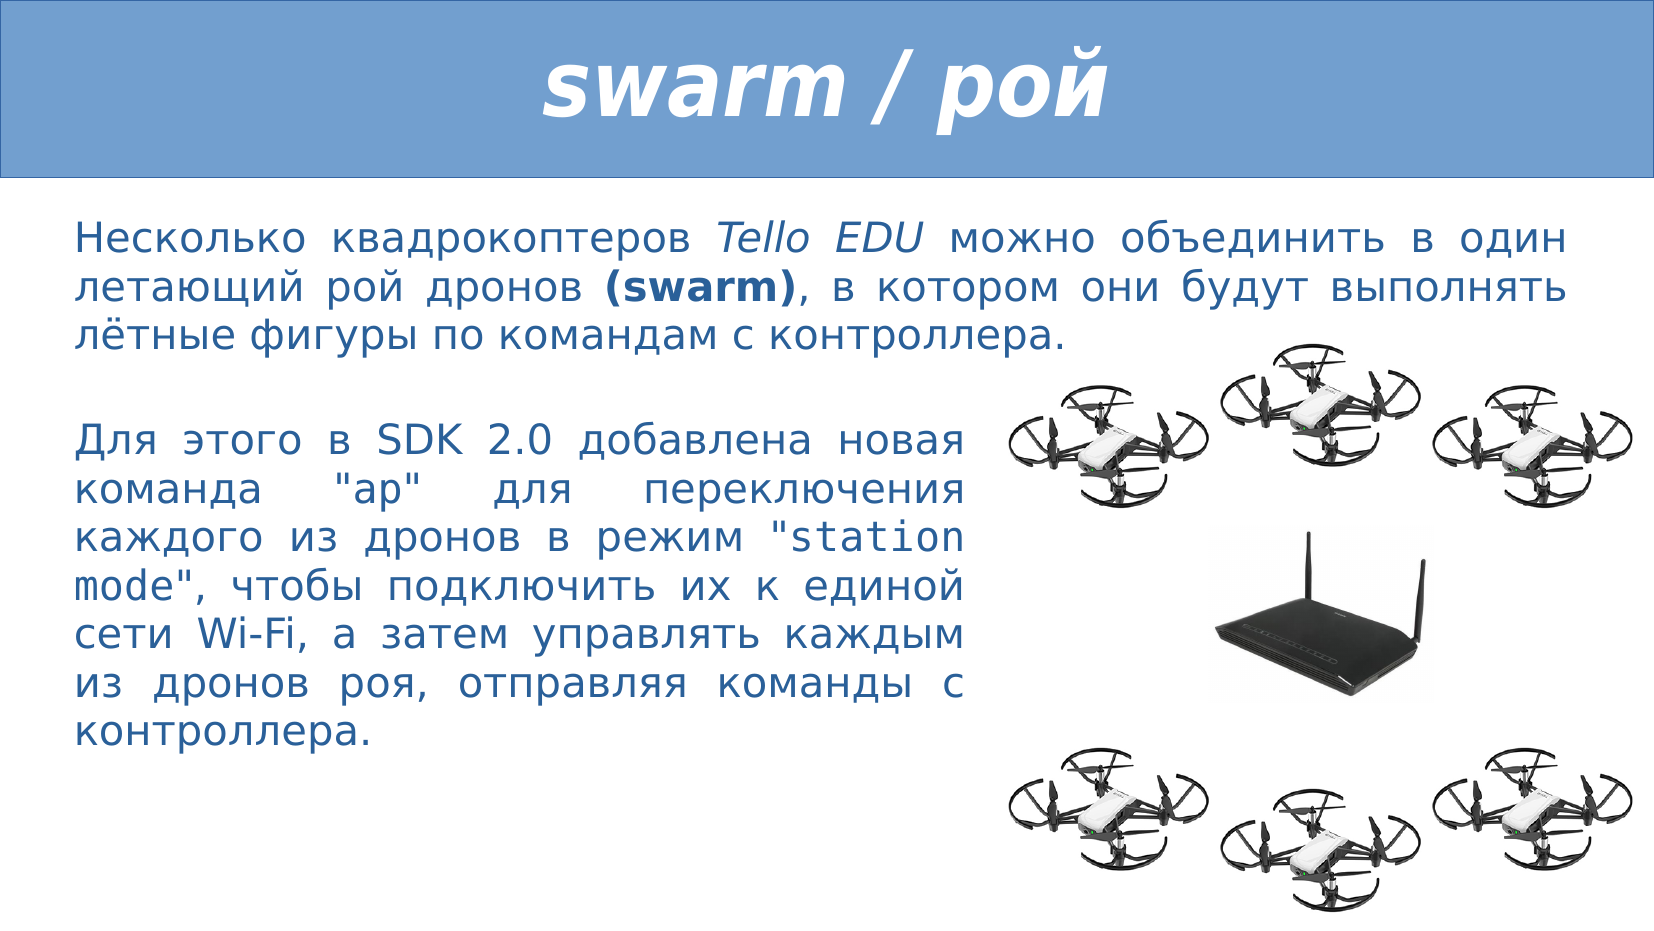

swarm / рой
Несколько квадрокоптеров Tello EDU можно объединить в один летающий рой дронов (swarm), в котором они будут выполнять лётные фигуры по командам с контроллера.
Для этого в SDK 2.0 добавлена новая команда "ap" для переключения каждого из дронов в режим "station mode", чтобы подключить их к единой сети Wi-Fi, а затем управлять каждым из дронов роя, отправляя команды с контроллера.